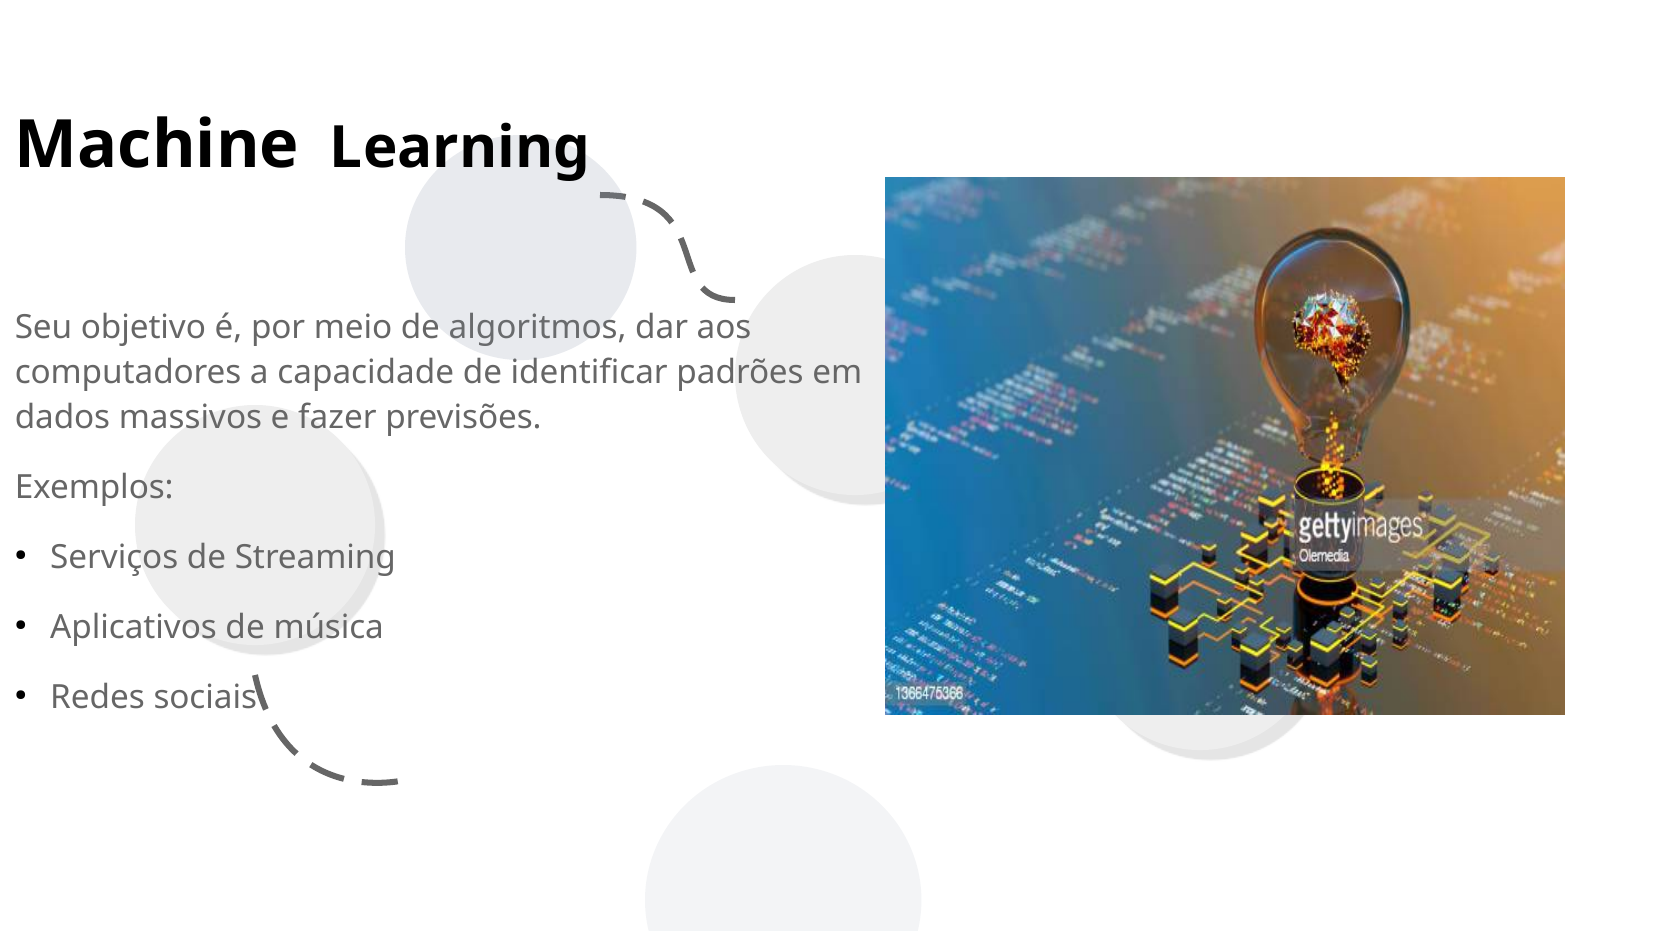

Machine Learning
Seu objetivo é, por meio de algoritmos, dar aos computadores a capacidade de identificar padrões em dados massivos e fazer previsões.
Exemplos:
Serviços de Streaming
Aplicativos de música
Redes sociais